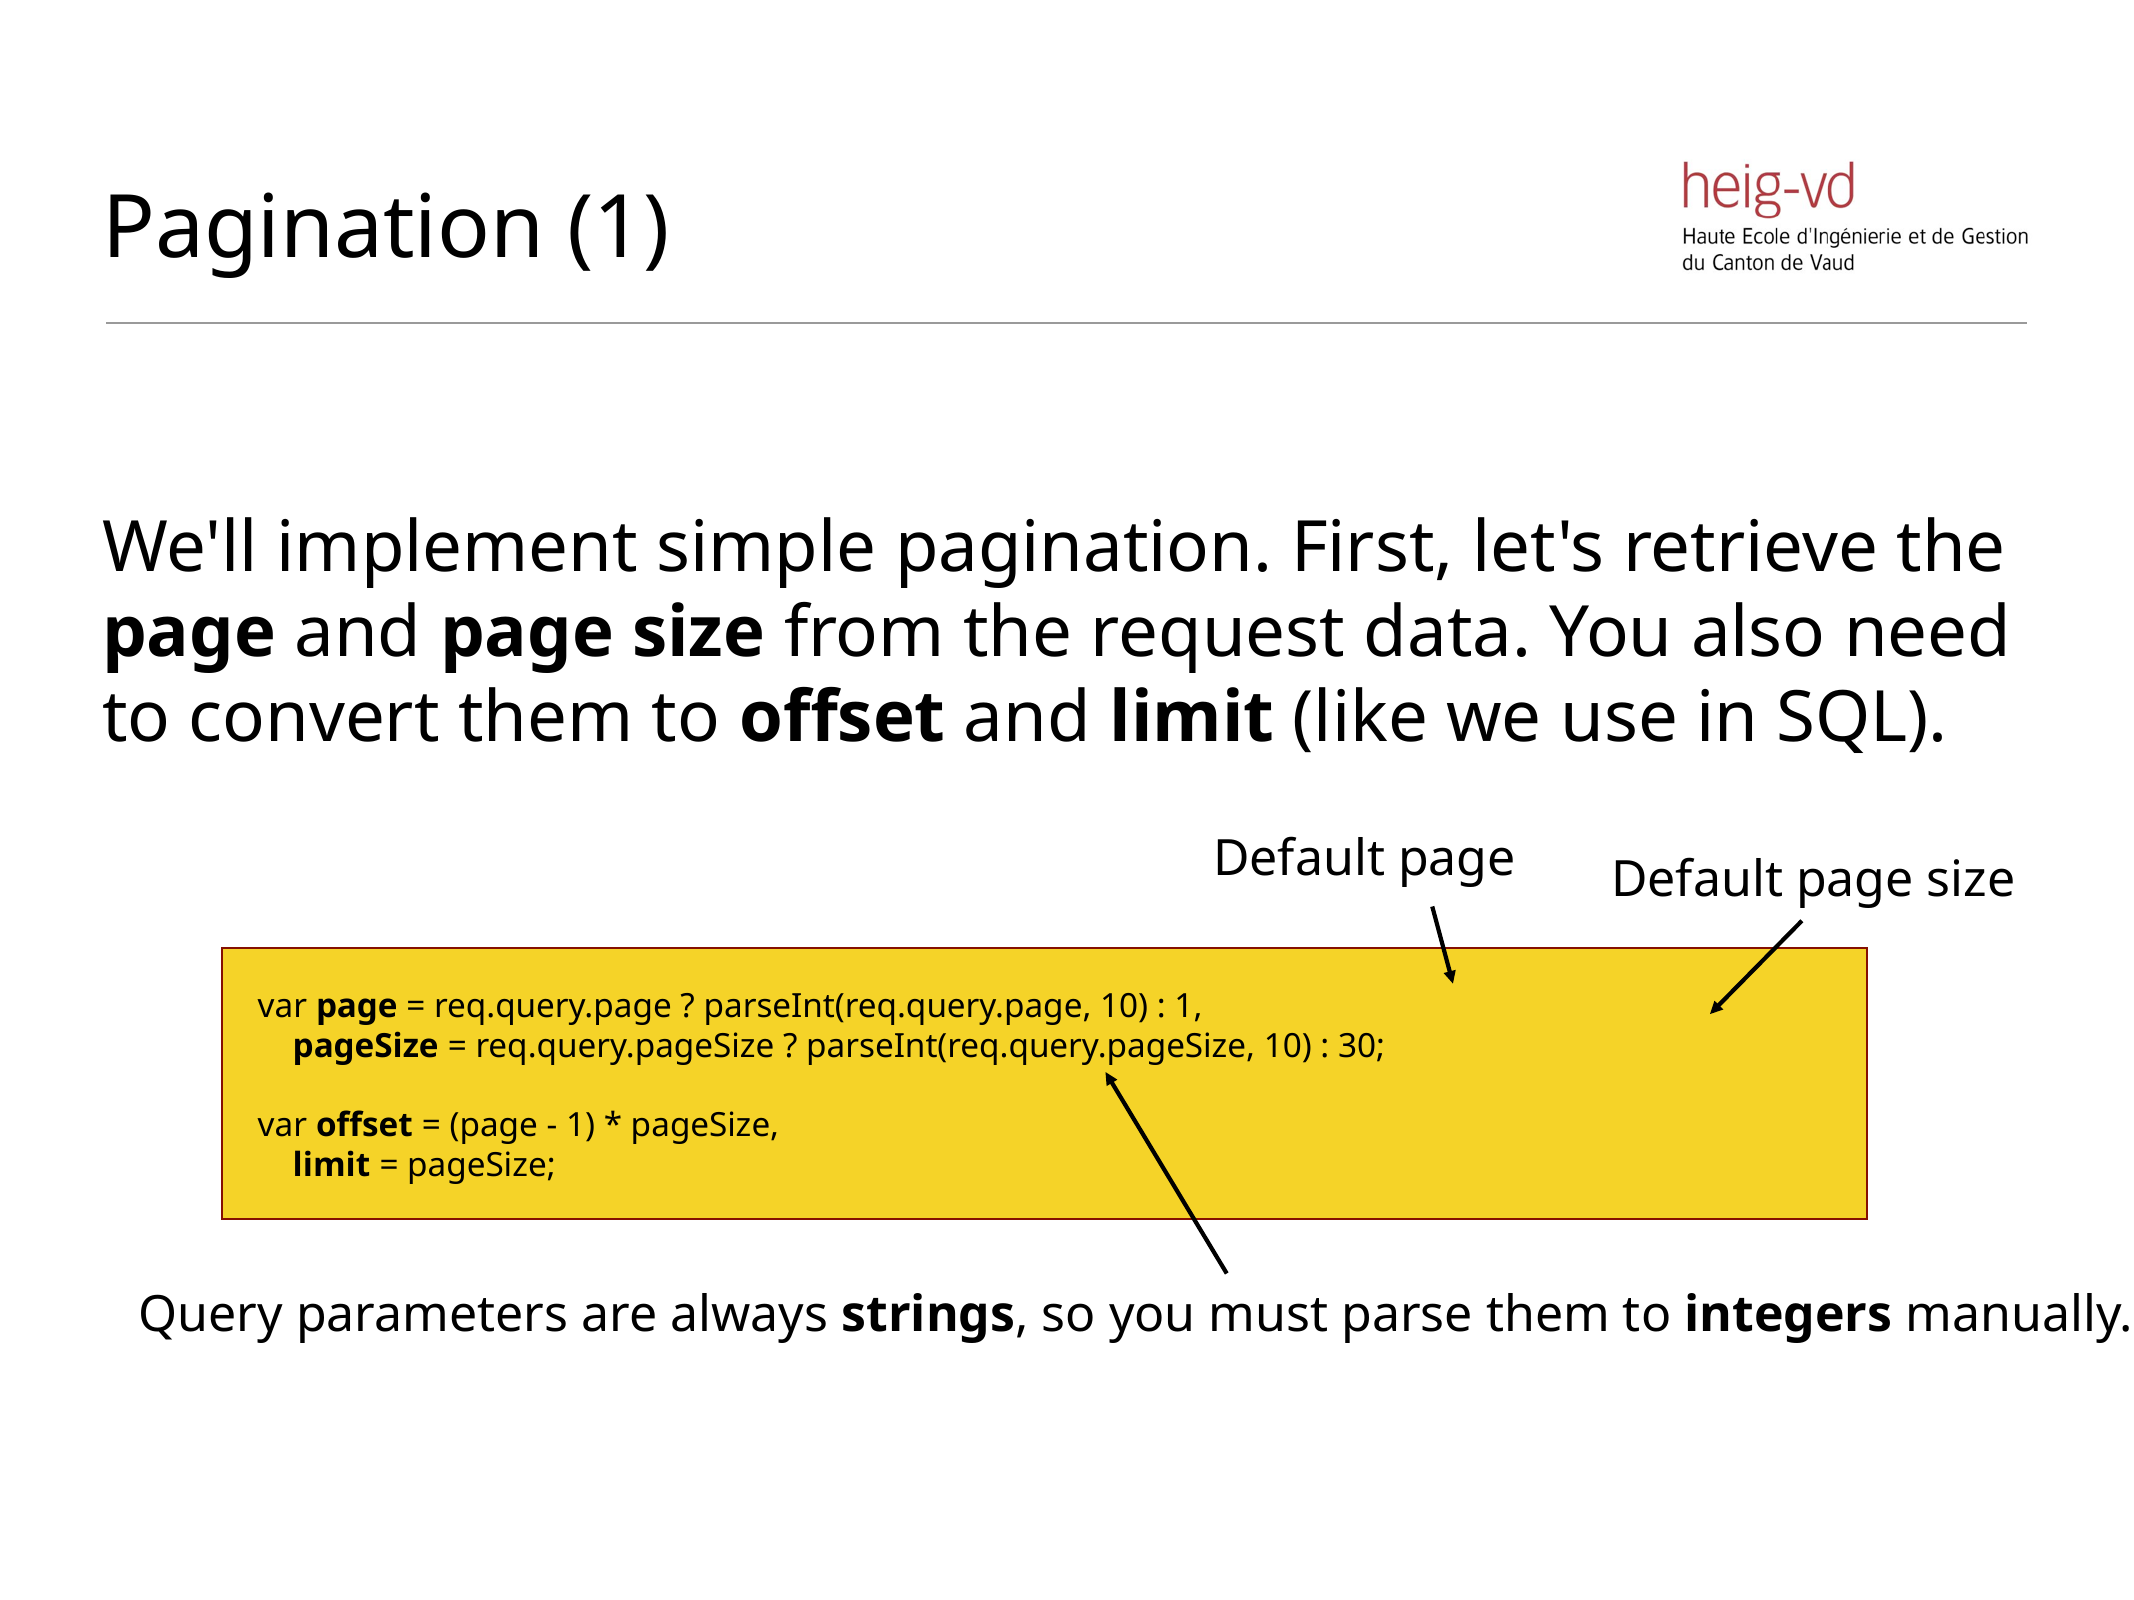

# Pagination (1)
We'll implement simple pagination. First, let's retrieve the page and page size from the request data. You also need to convert them to offset and limit (like we use in SQL).
Default page
Default page size
var page = req.query.page ? parseInt(req.query.page, 10) : 1,
 pageSize = req.query.pageSize ? parseInt(req.query.pageSize, 10) : 30;
var offset = (page - 1) * pageSize,
 limit = pageSize;
Query parameters are always strings, so you must parse them to integers manually.